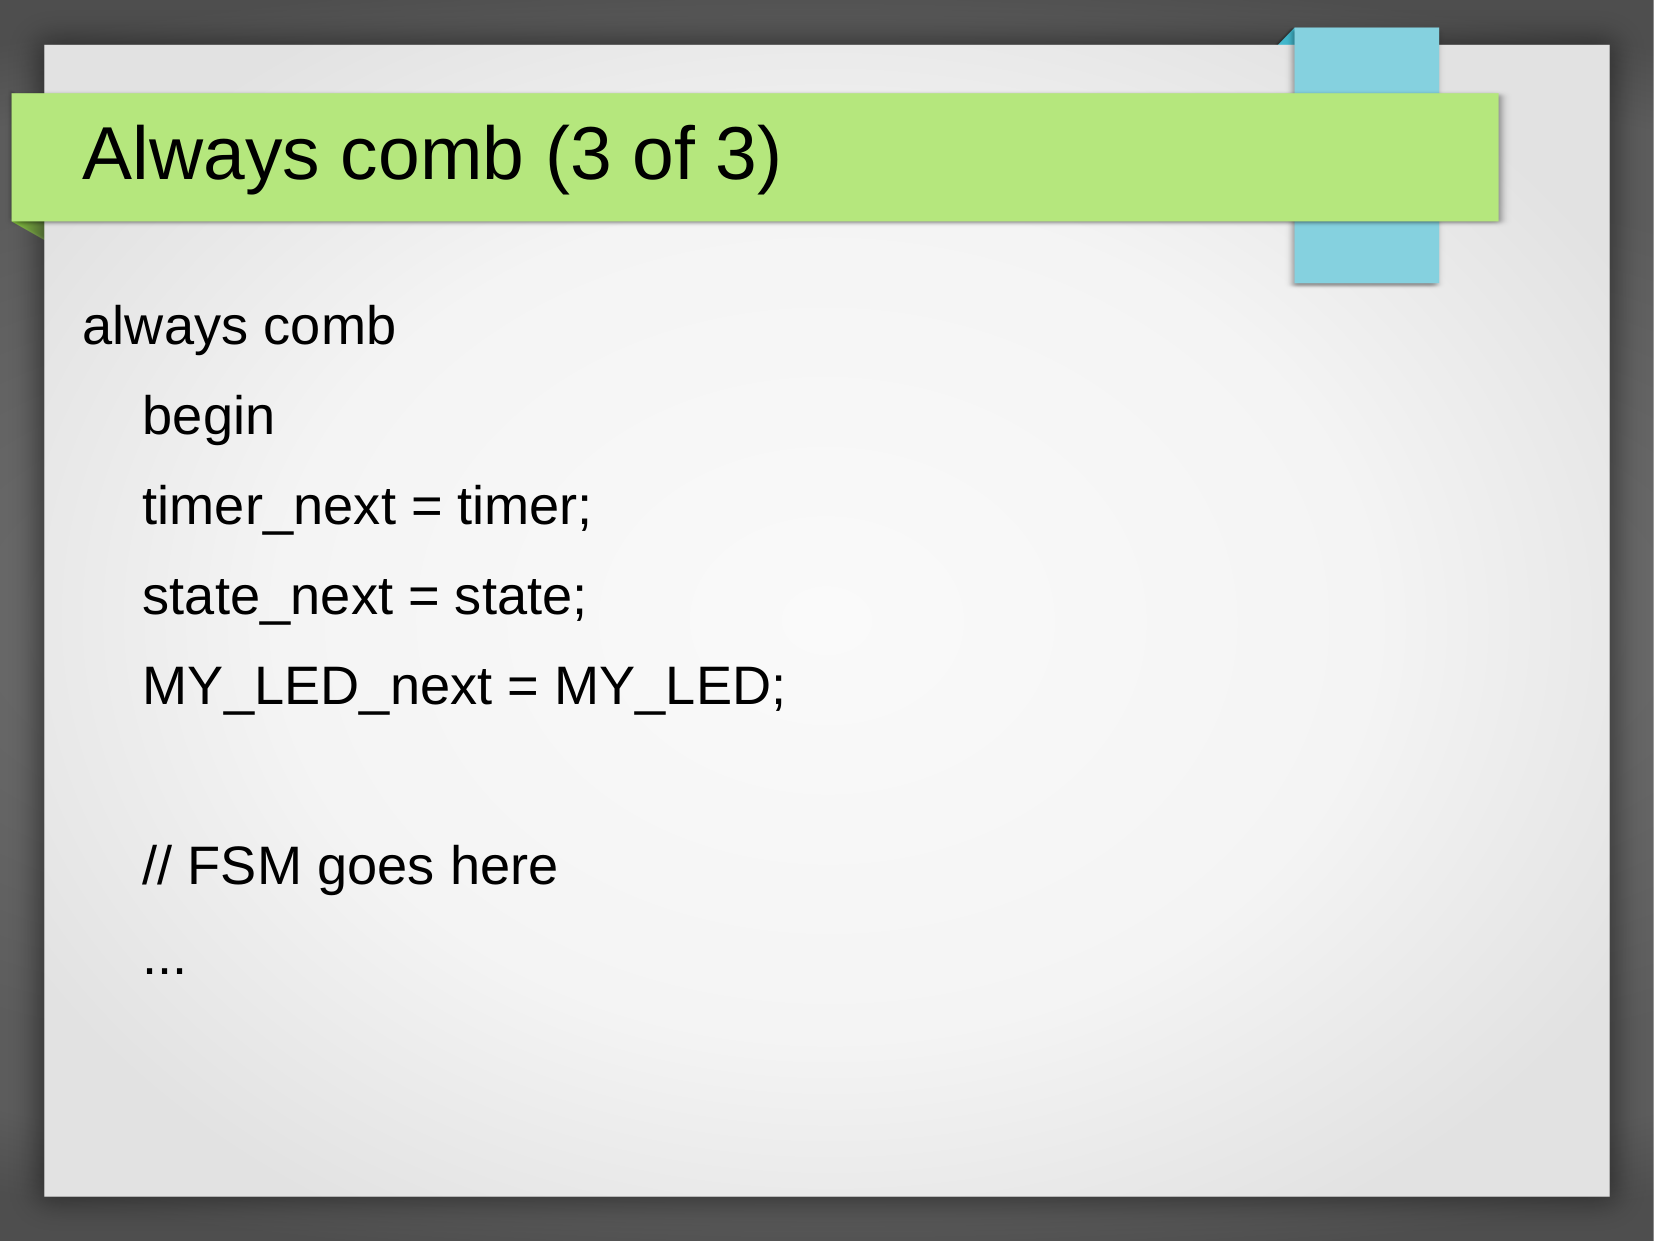

# Always comb (3 of 3)
always comb
 begin
 timer_next = timer;
 state_next = state;
 MY_LED_next = MY_LED;
 // FSM goes here
 ...